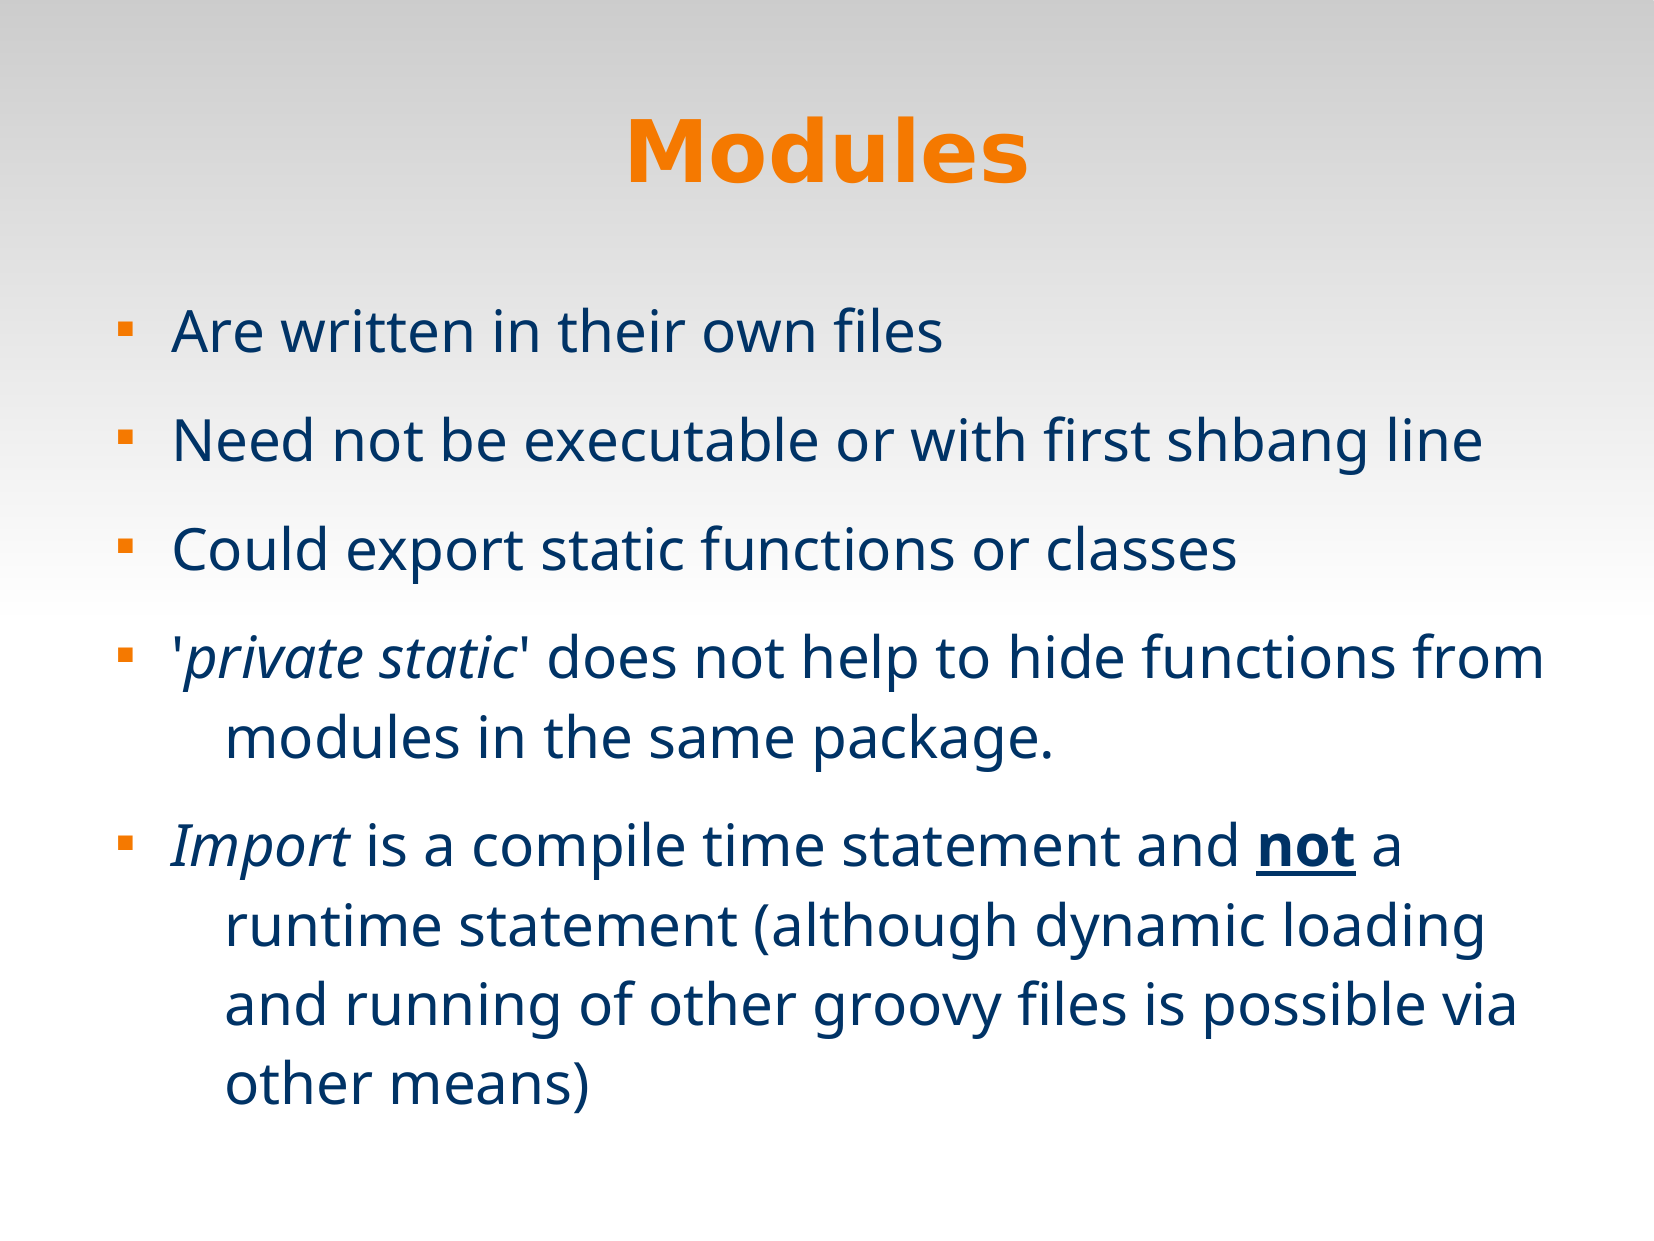

# Modules
Are written in their own files
Need not be executable or with first shbang line
Could export static functions or classes
'private static' does not help to hide functions from modules in the same package.
Import is a compile time statement and not a runtime statement (although dynamic loading and running of other groovy files is possible via other means)